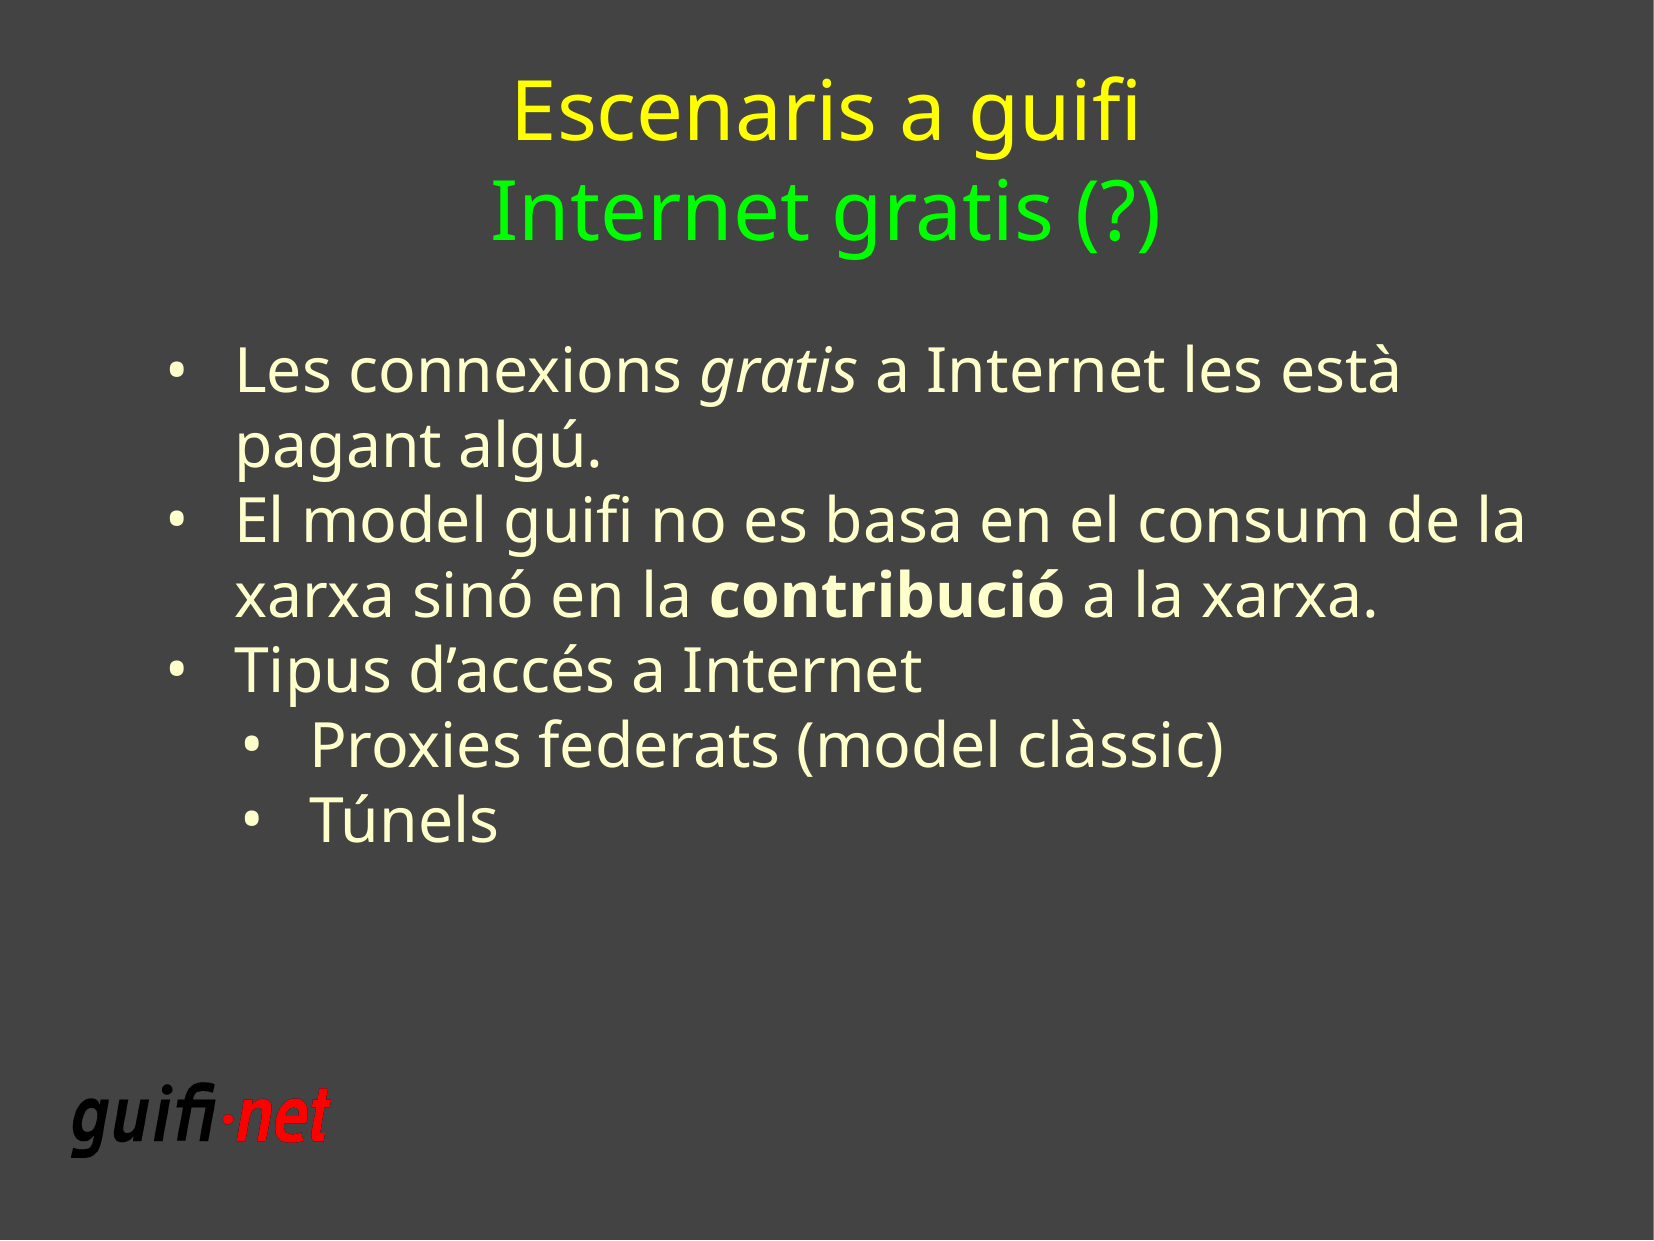

# Escenaris a guifi Internet gratis (?)
Les connexions gratis a Internet les està pagant algú.
El model guifi no es basa en el consum de la xarxa sinó en la contribució a la xarxa.
Tipus d’accés a Internet
Proxies federats (model clàssic)
Túnels